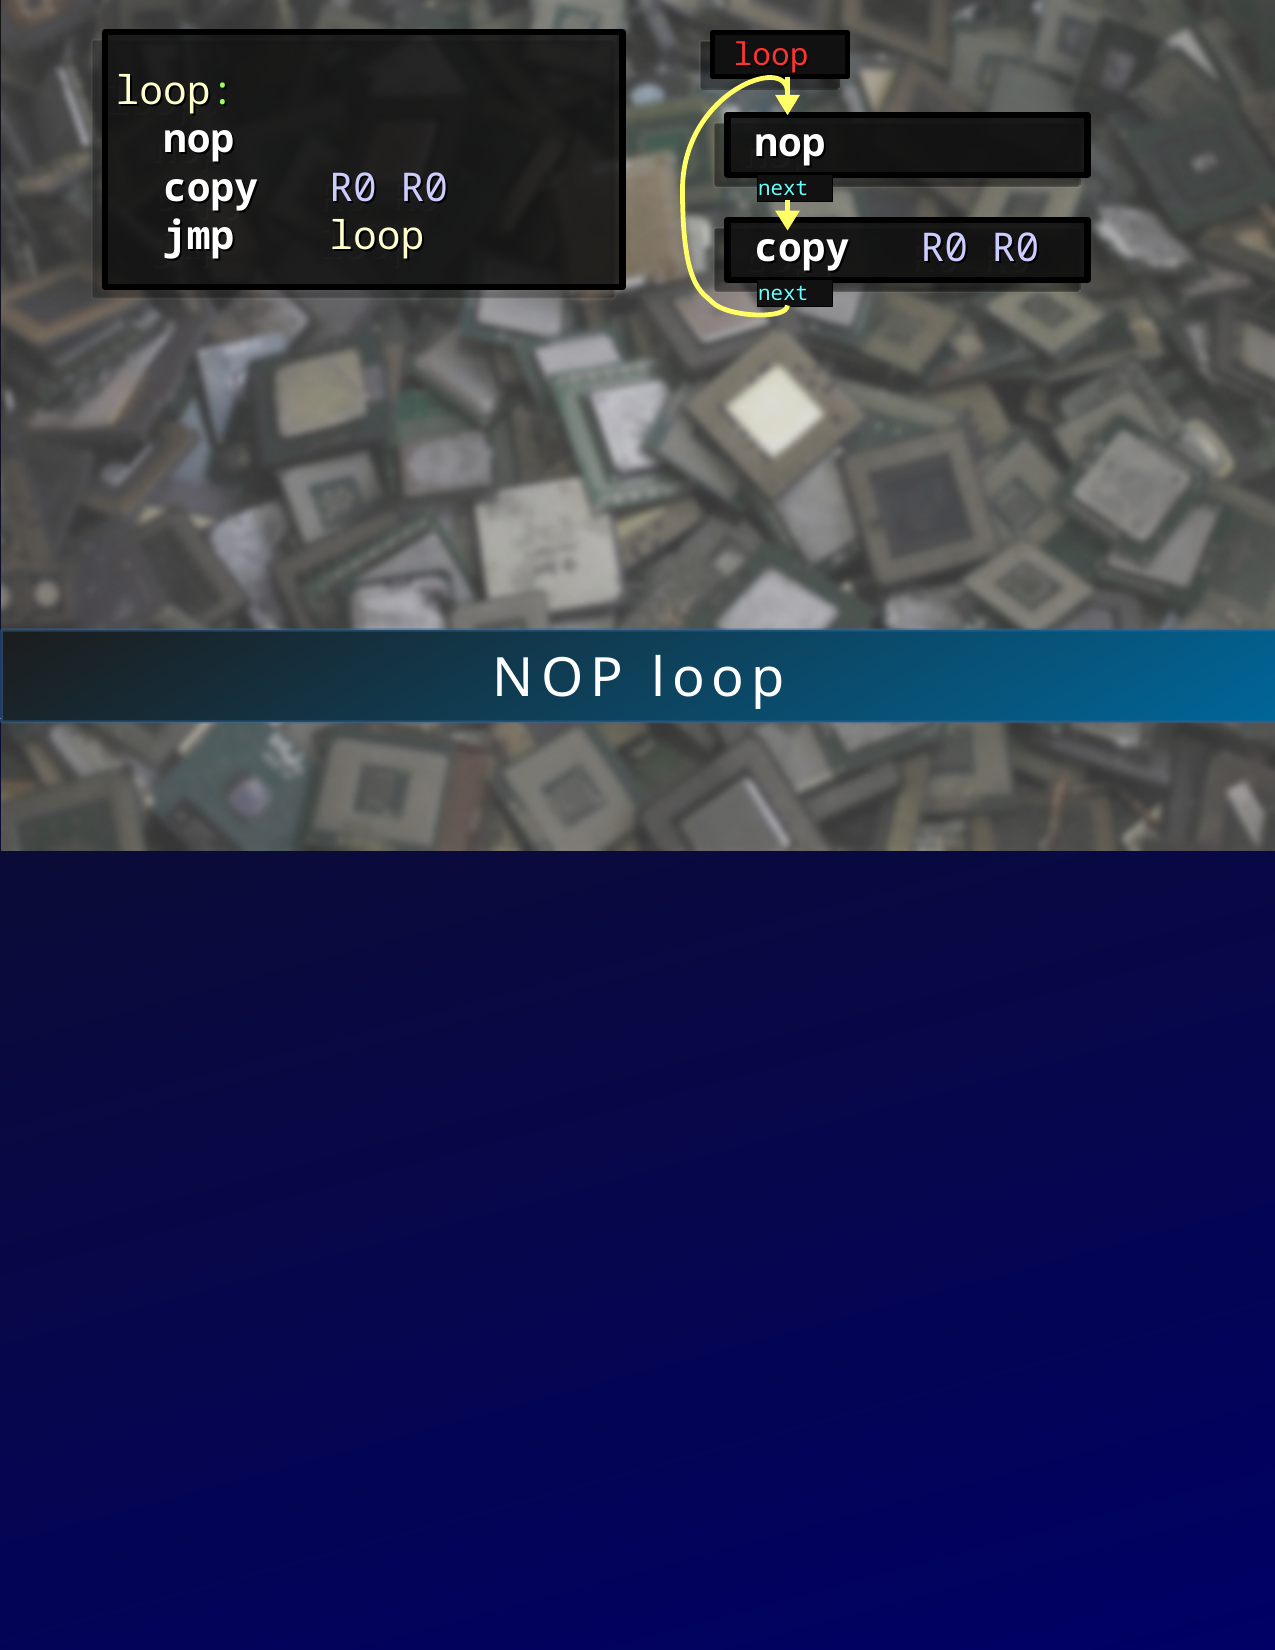

loop:
 nop
 copy R0 R0
 jmp loop
 loop
 nop
next
 copy R0 R0
next
NOP loop